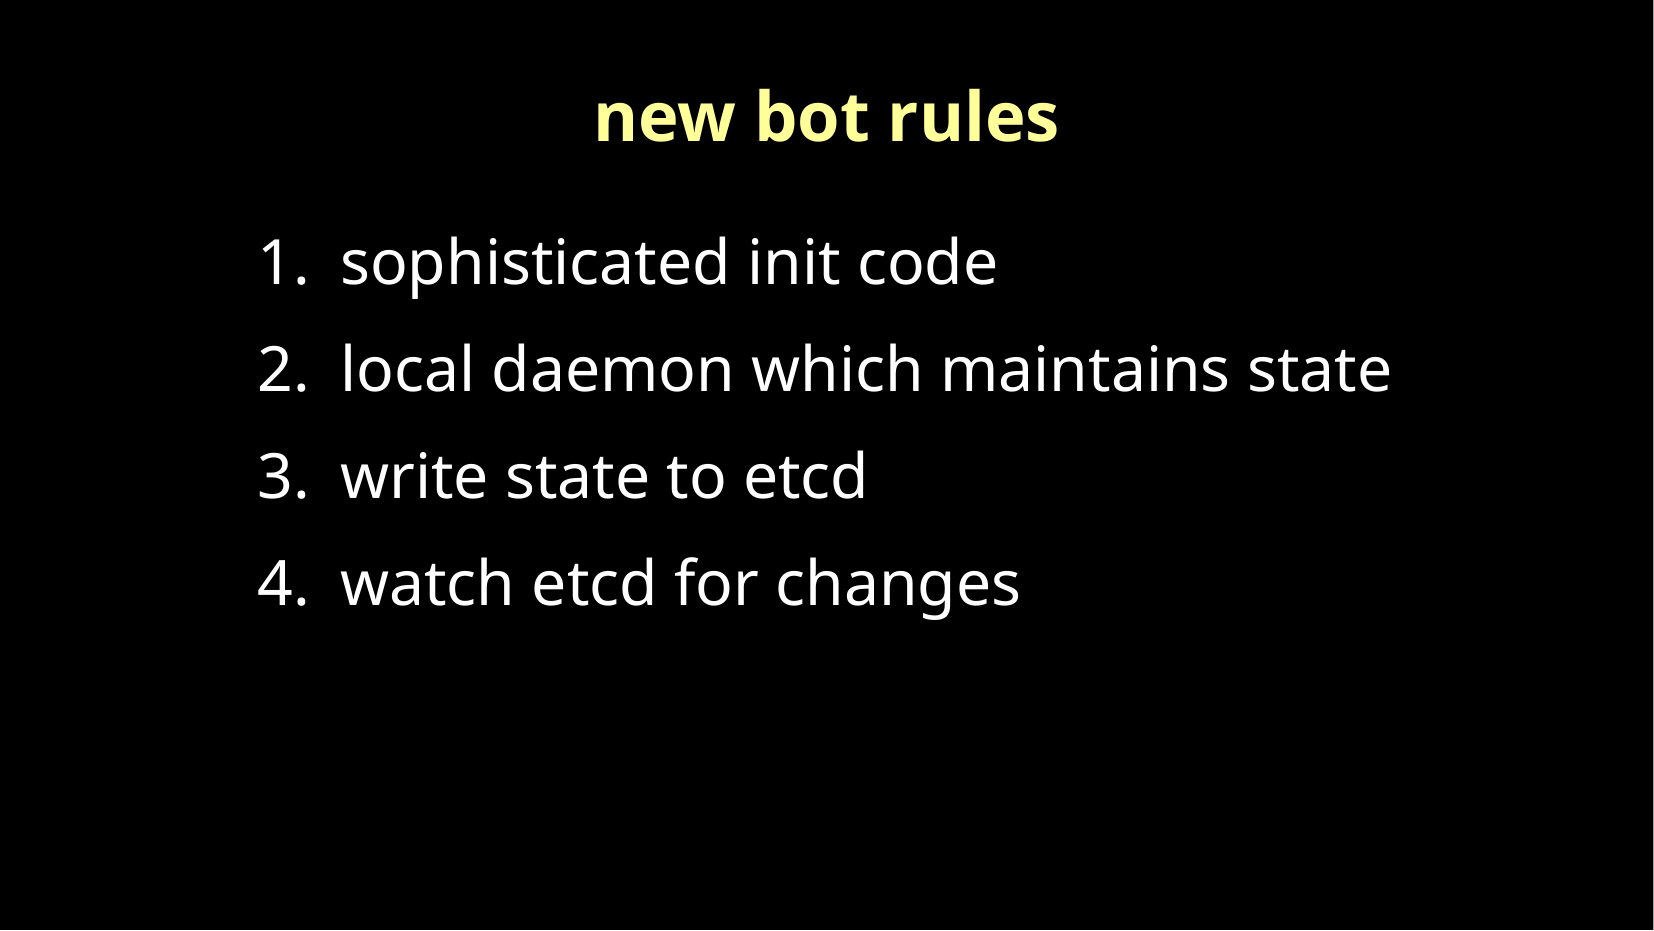

# new bot rules
sophisticated init code
local daemon which maintains state
write state to etcd
watch etcd for changes